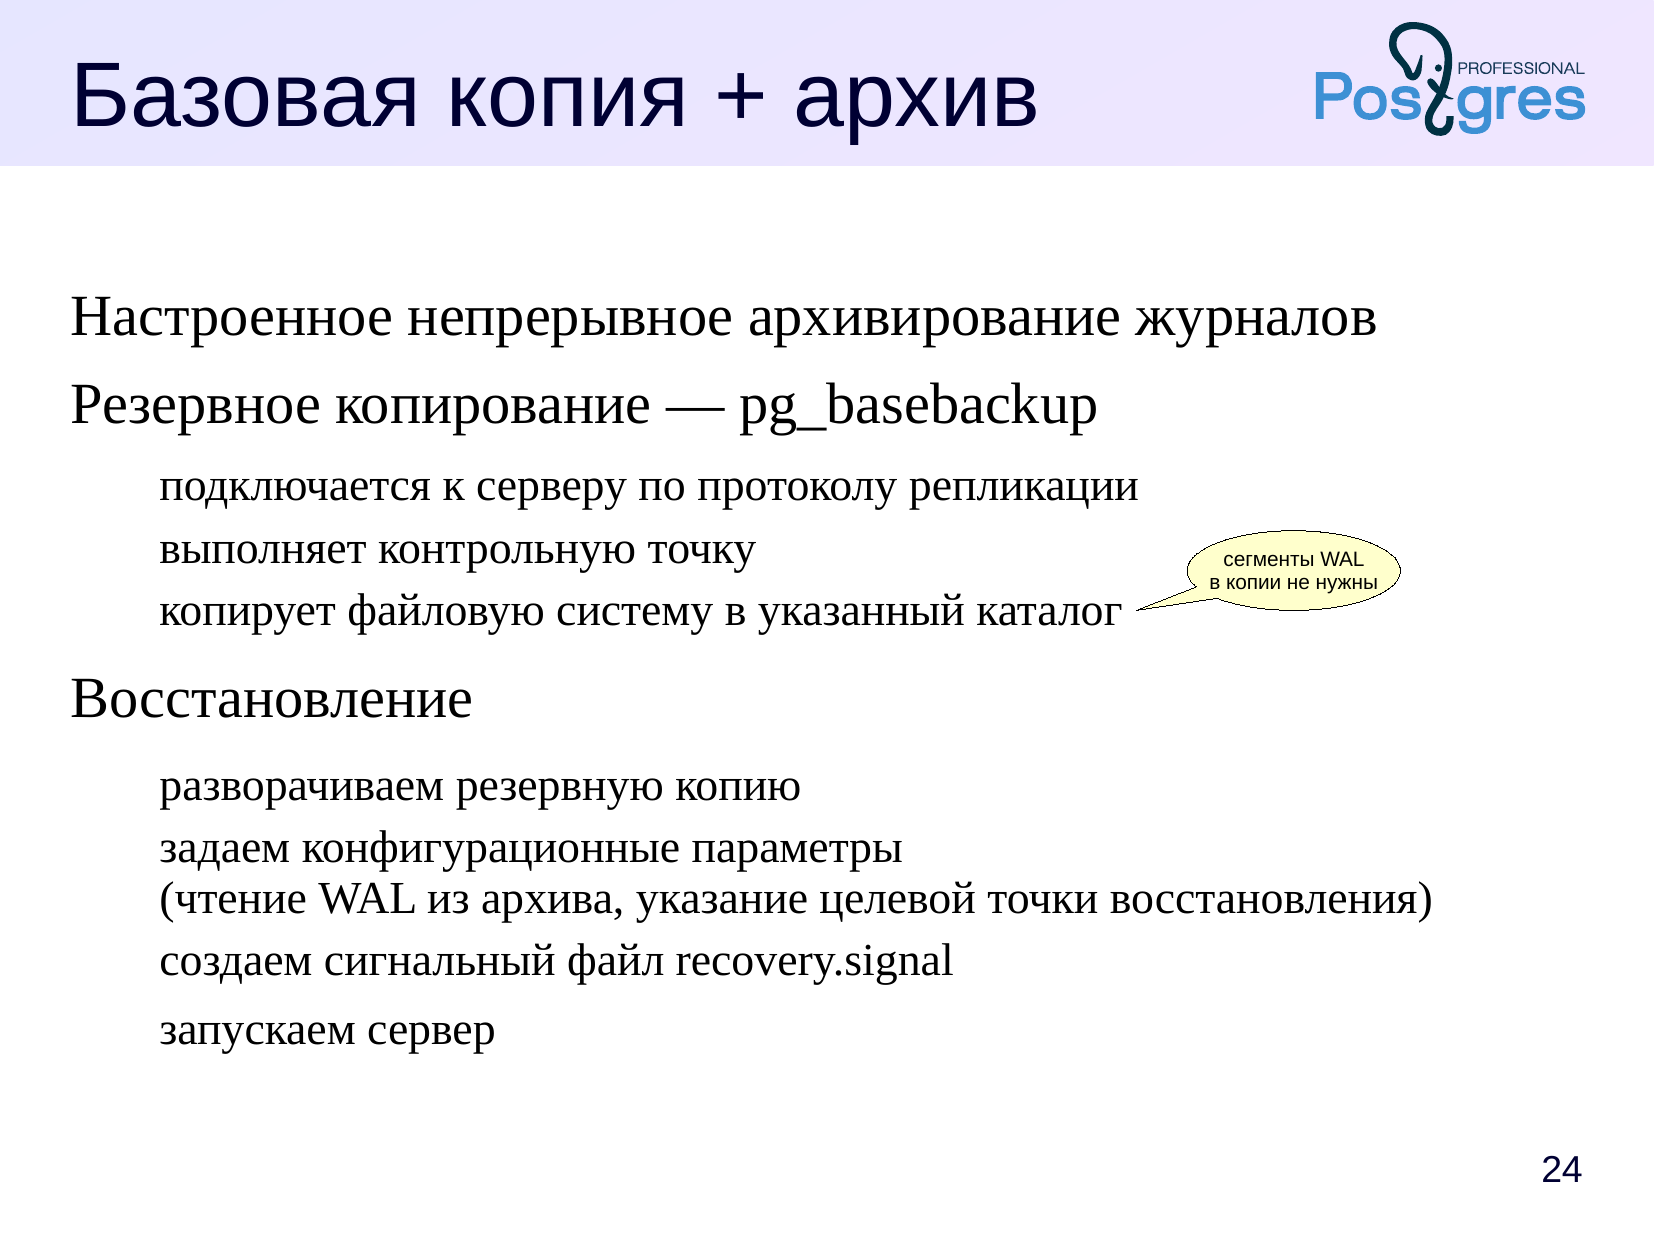

# Базовая копия + архив
Настроенное непрерывное архивирование журналов
Резервное копирование — pg_basebackup
подключается к серверу по протоколу репликации
выполняет контрольную точку
копирует файловую систему в указанный каталог
Восстановление
разворачиваем резервную копию
задаем конфигурационные параметры
(чтение WAL из архива, указание целевой точки восстановления)
создаем сигнальный файл recovery.signal
запускаем сервер
сегменты WAL
в копии не нужны